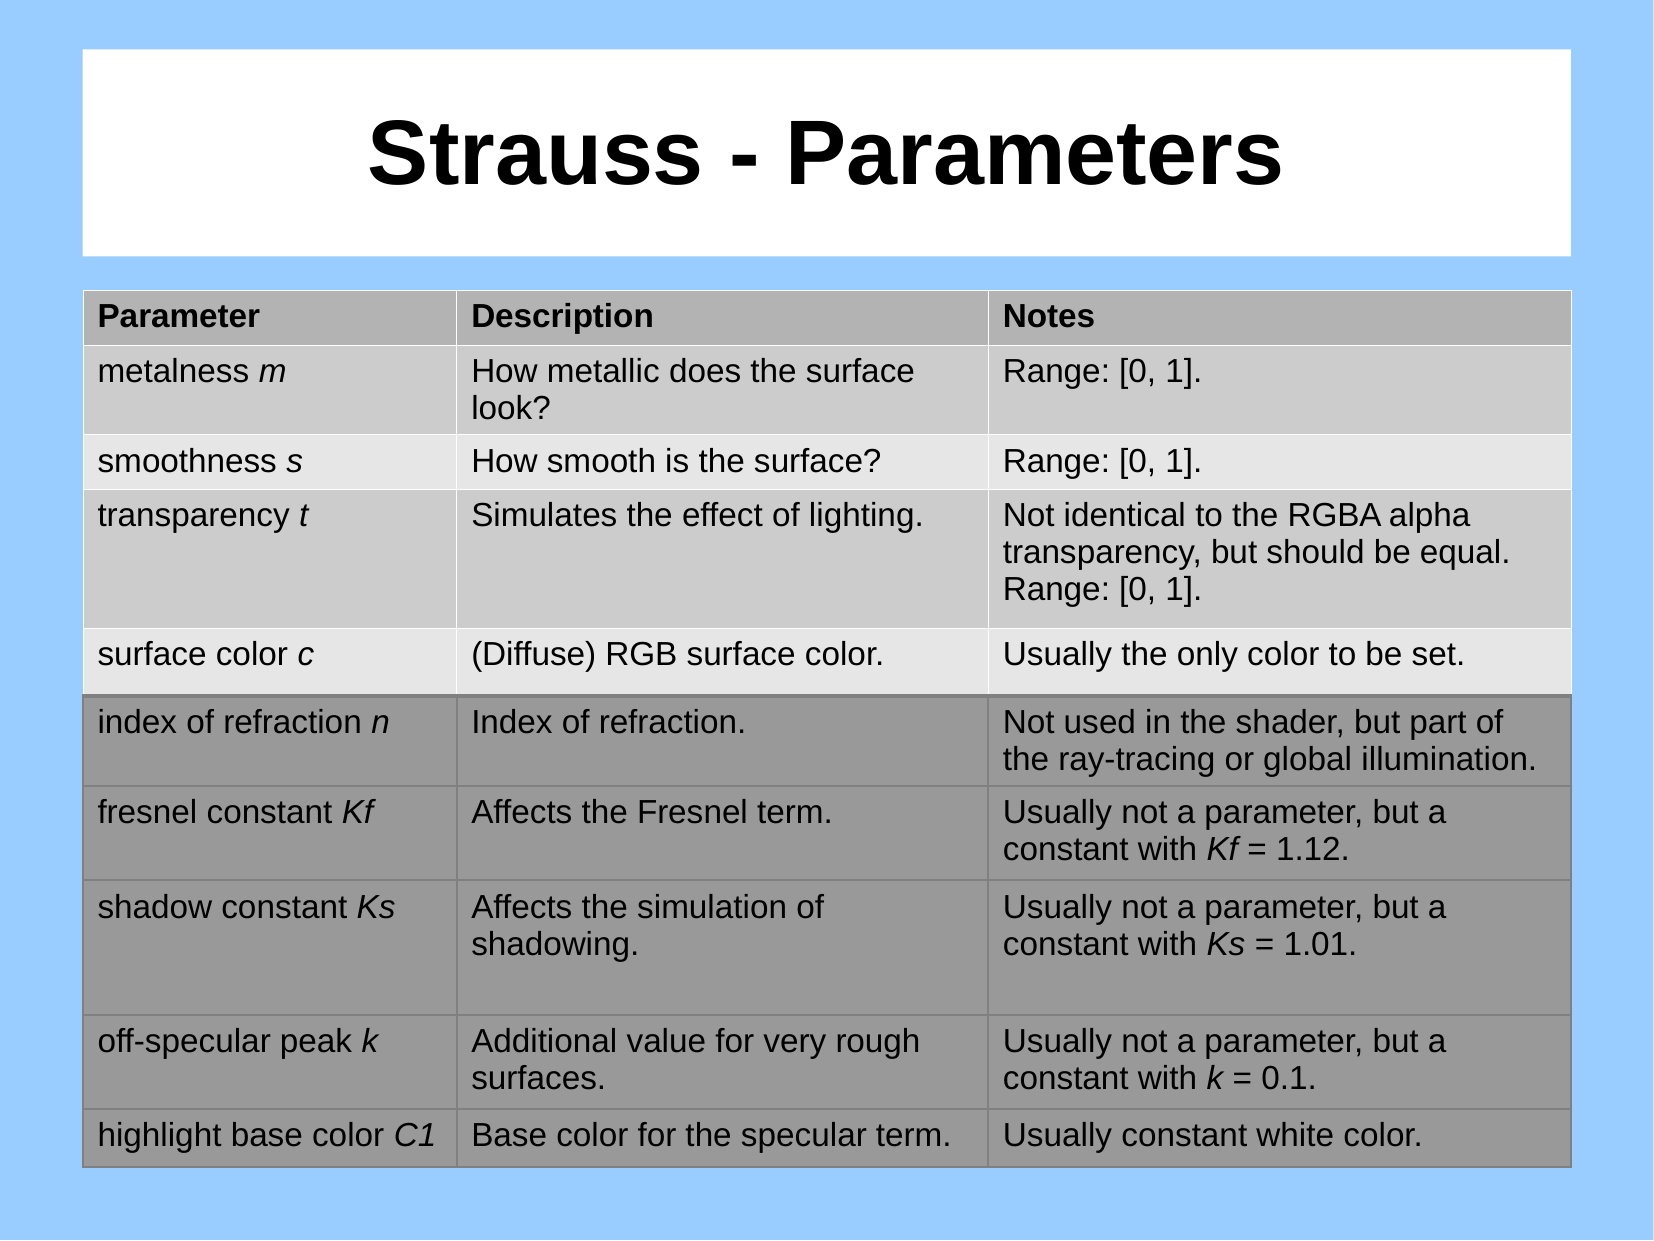

# Strauss - Parameters
| Parameter | Description | Notes |
| --- | --- | --- |
| metalness m | How metallic does the surface look? | Range: [0, 1]. |
| smoothness s | How smooth is the surface? | Range: [0, 1]. |
| transparency t | Simulates the effect of lighting. | Not identical to the RGBA alpha transparency, but should be equal. Range: [0, 1]. |
| surface color c | (Diffuse) RGB surface color. | Usually the only color to be set. |
| index of refraction n | Index of refraction. | Not used in the shader, but part of the ray-tracing or global illumination. |
| fresnel constant Kf | Affects the Fresnel term. | Usually not a parameter, but a constant with Kf = 1.12. |
| shadow constant Ks | Affects the simulation of shadowing. | Usually not a parameter, but a constant with Ks = 1.01. |
| off-specular peak k | Additional value for very rough surfaces. | Usually not a parameter, but a constant with k = 0.1. |
| highlight base color C1 | Base color for the specular term. | Usually constant white color. |